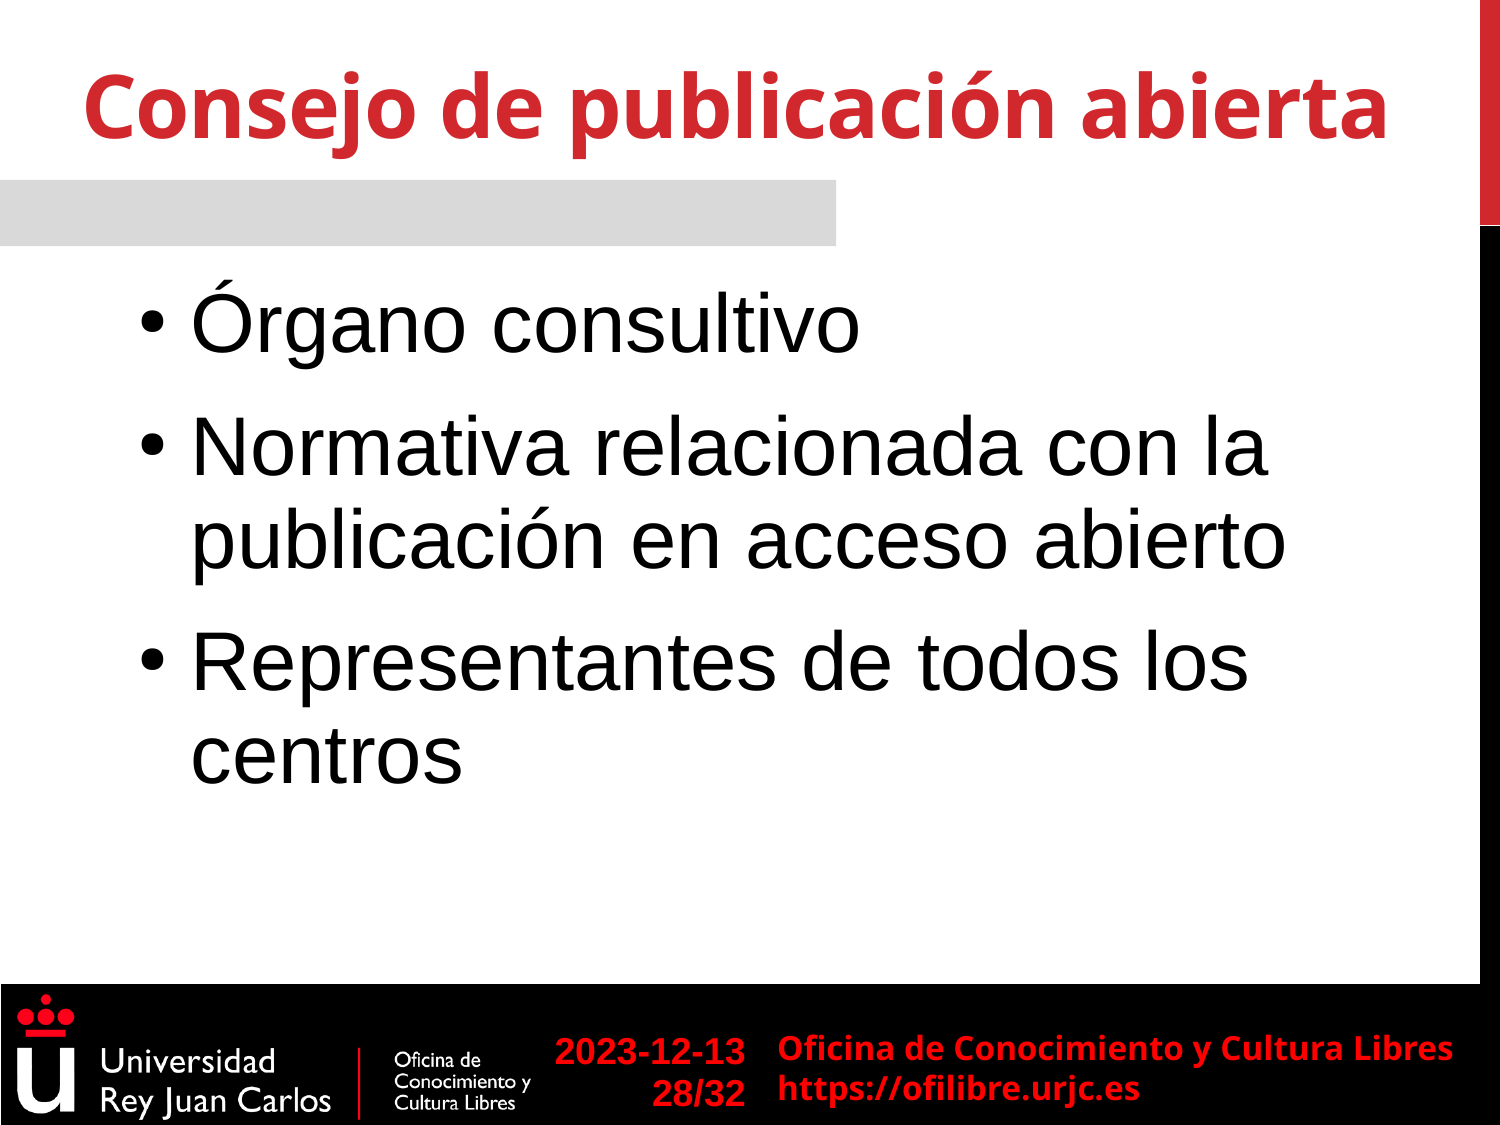

Consejo de publicación abierta
# Órgano consultivo
Normativa relacionada con la publicación en acceso abierto
Representantes de todos los centros